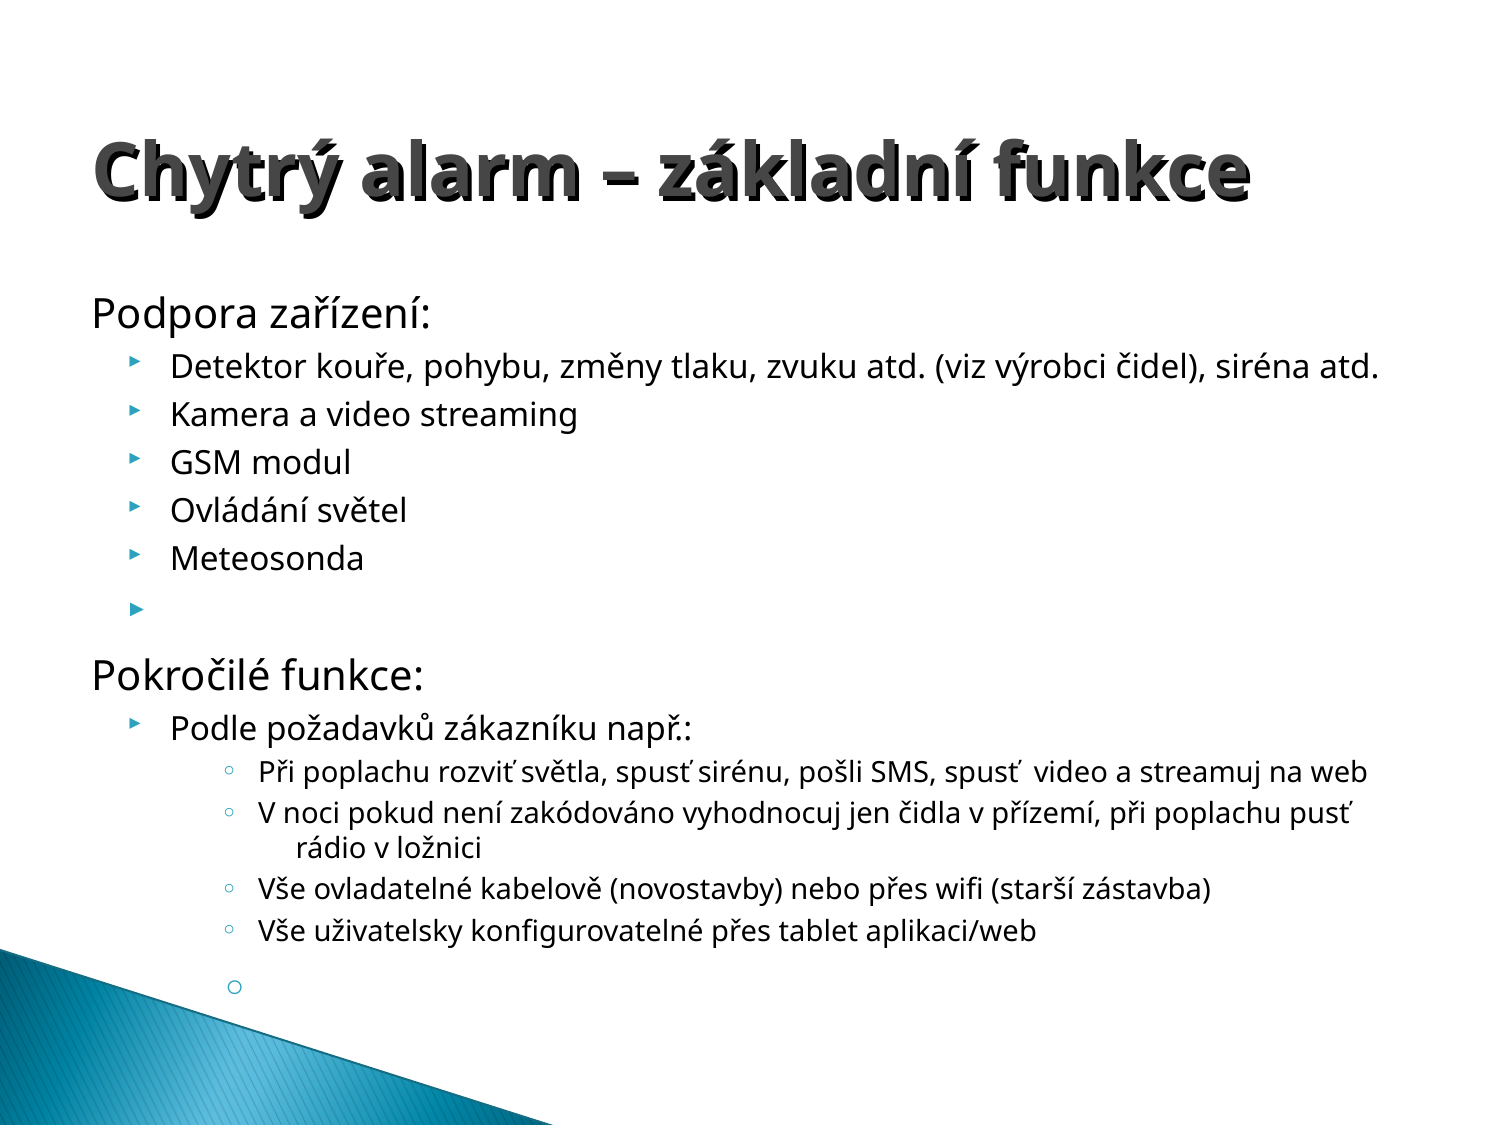

Chytrý alarm – základní funkce
# Podpora zařízení:
Detektor kouře, pohybu, změny tlaku, zvuku atd. (viz výrobci čidel), siréna atd.
Kamera a video streaming
GSM modul
Ovládání světel
Meteosonda
Pokročilé funkce:
Podle požadavků zákazníku např.:
Při poplachu rozviť světla, spusť sirénu, pošli SMS, spusť video a streamuj na web
V noci pokud není zakódováno vyhodnocuj jen čidla v přízemí, při poplachu pusť rádio v ložnici
Vše ovladatelné kabelově (novostavby) nebo přes wifi (starší zástavba)
Vše uživatelsky konfigurovatelné přes tablet aplikaci/web